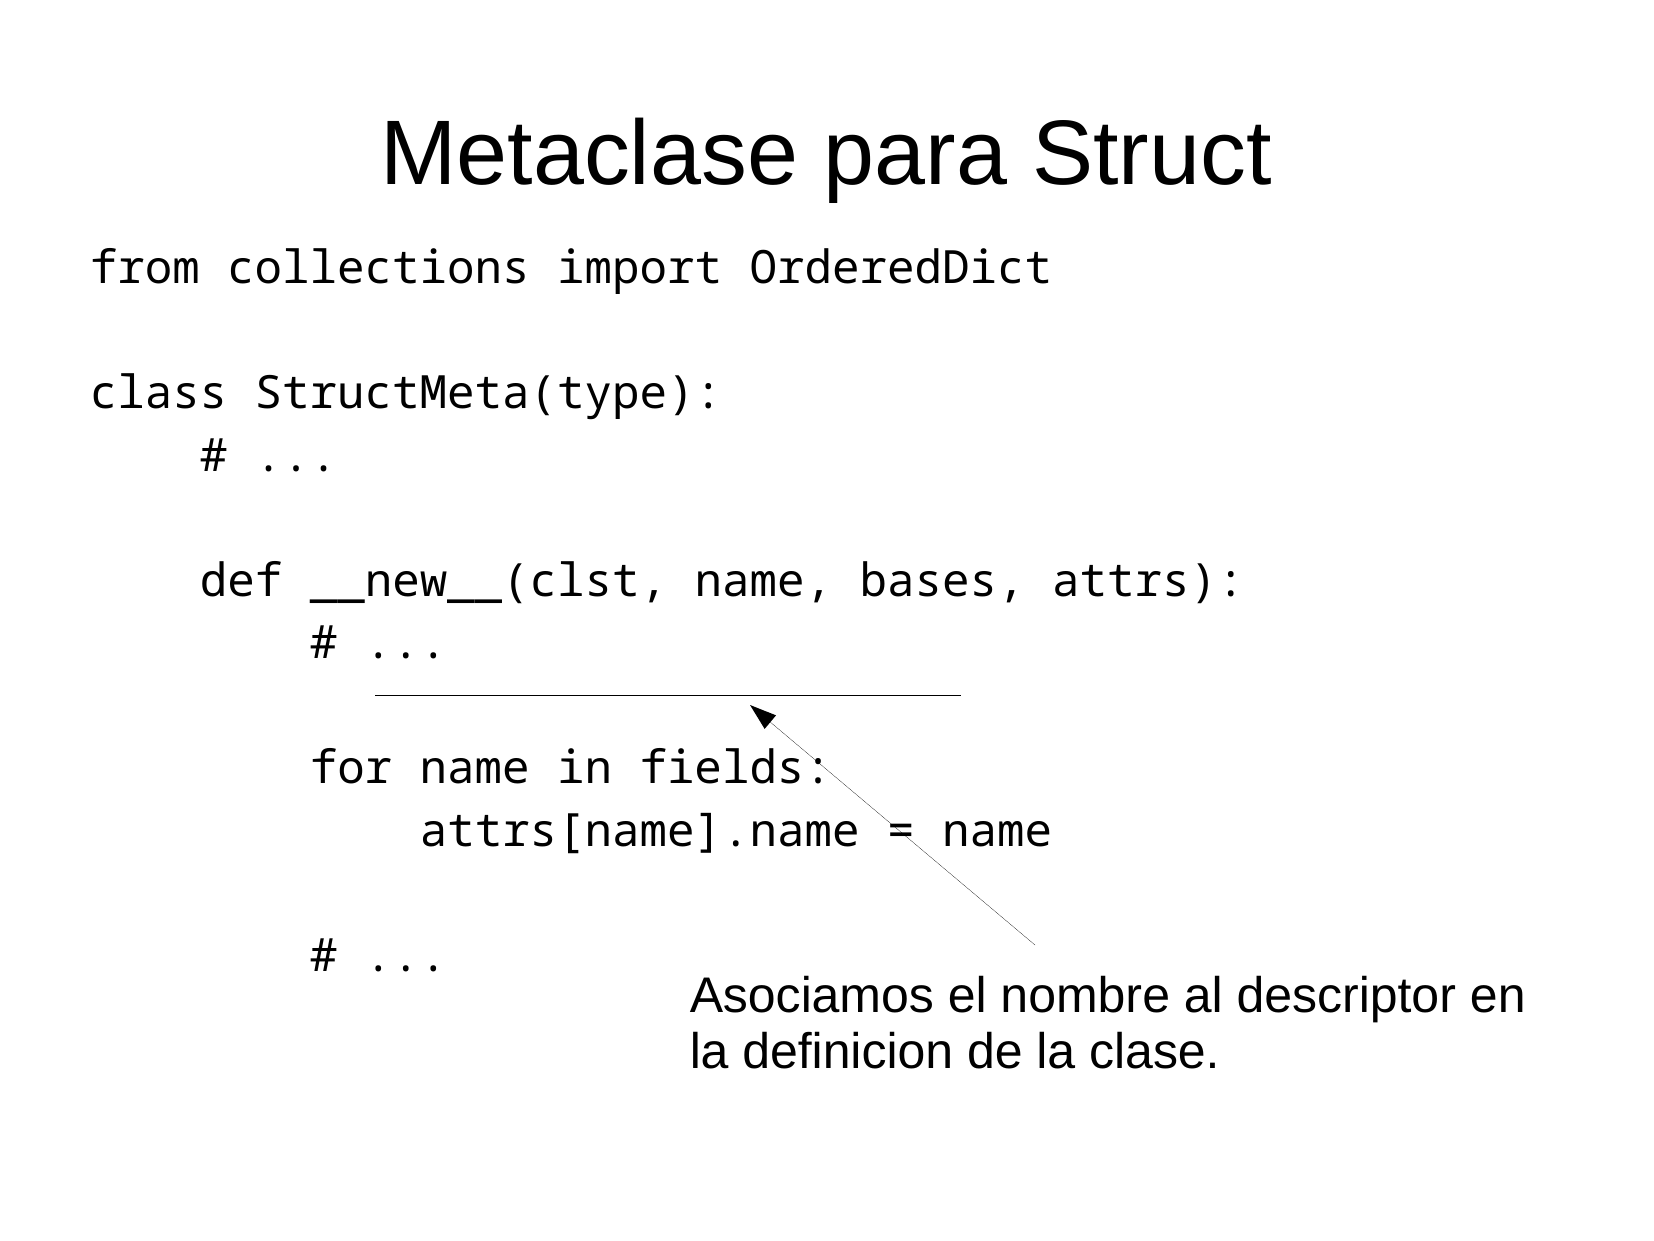

# Metaclase para Struct
from collections import OrderedDict
class StructMeta(type):
 # ...
 def __new__(clst, name, bases, attrs):
 # ...
 for name in fields:
 attrs[name].name = name
 # ...
Asociamos el nombre al descriptor en
la definicion de la clase.